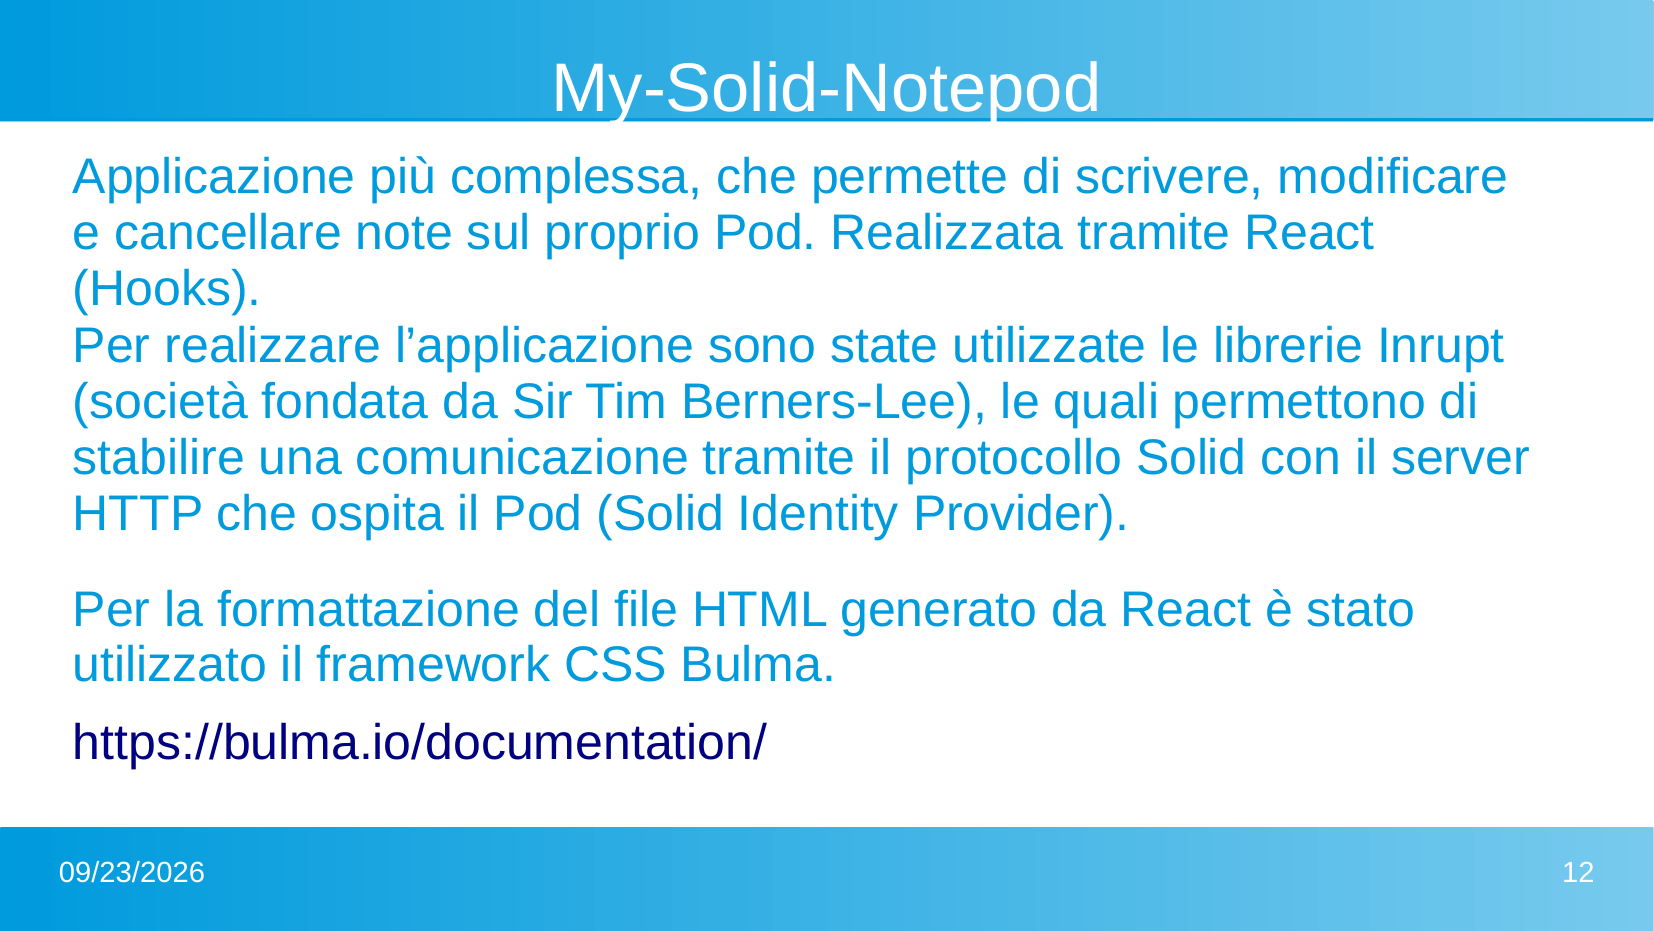

# My-Solid-Notepod
Applicazione più complessa, che permette di scrivere, modificare e cancellare note sul proprio Pod. Realizzata tramite React (Hooks).
Per realizzare l’applicazione sono state utilizzate le librerie Inrupt (società fondata da Sir Tim Berners-Lee), le quali permettono di stabilire una comunicazione tramite il protocollo Solid con il server HTTP che ospita il Pod (Solid Identity Provider).
Per la formattazione del file HTML generato da React è stato utilizzato il framework CSS Bulma.
https://bulma.io/documentation/
12